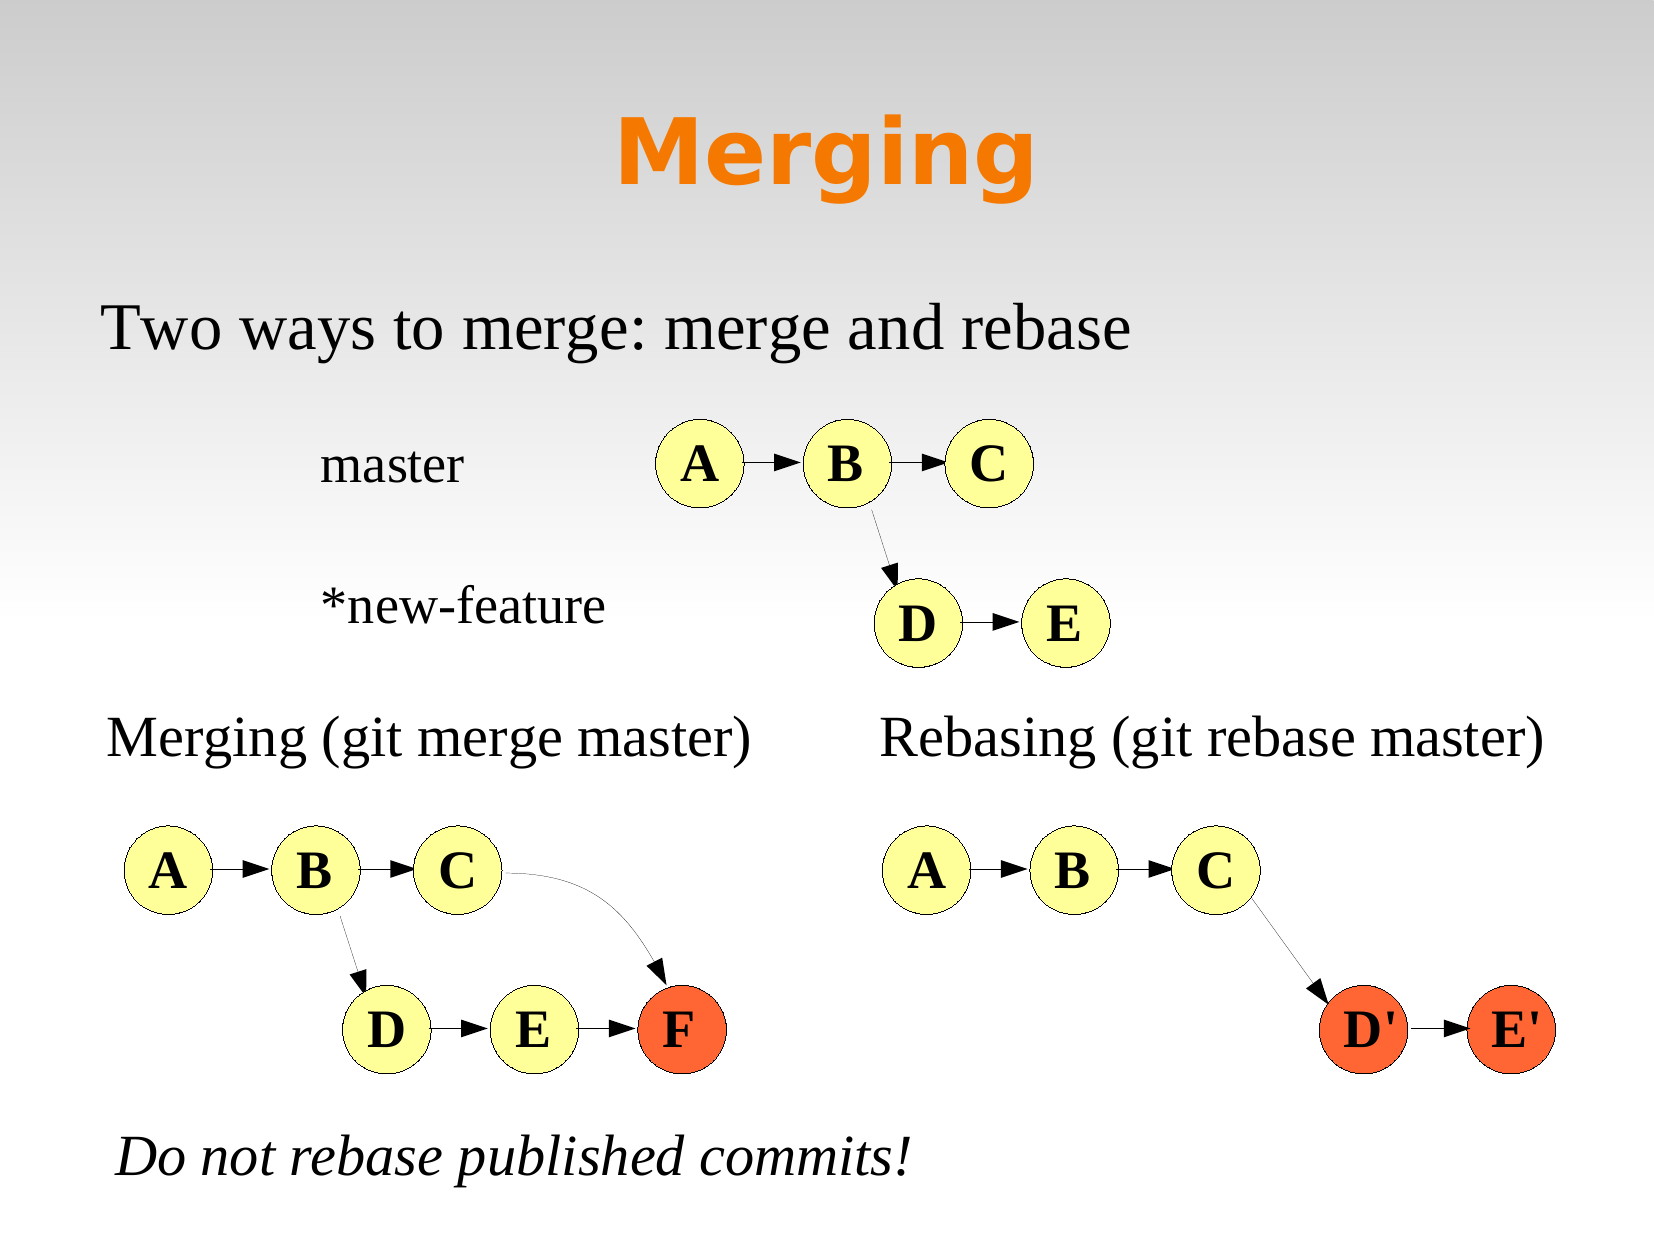

# Merging
Two ways to merge: merge and rebase
A
B
C
D
E
master
*new-feature
Merging (git merge master)
Rebasing (git rebase master)
A
B
C
D
E
F
A
B
C
D'
E'
Do not rebase published commits!